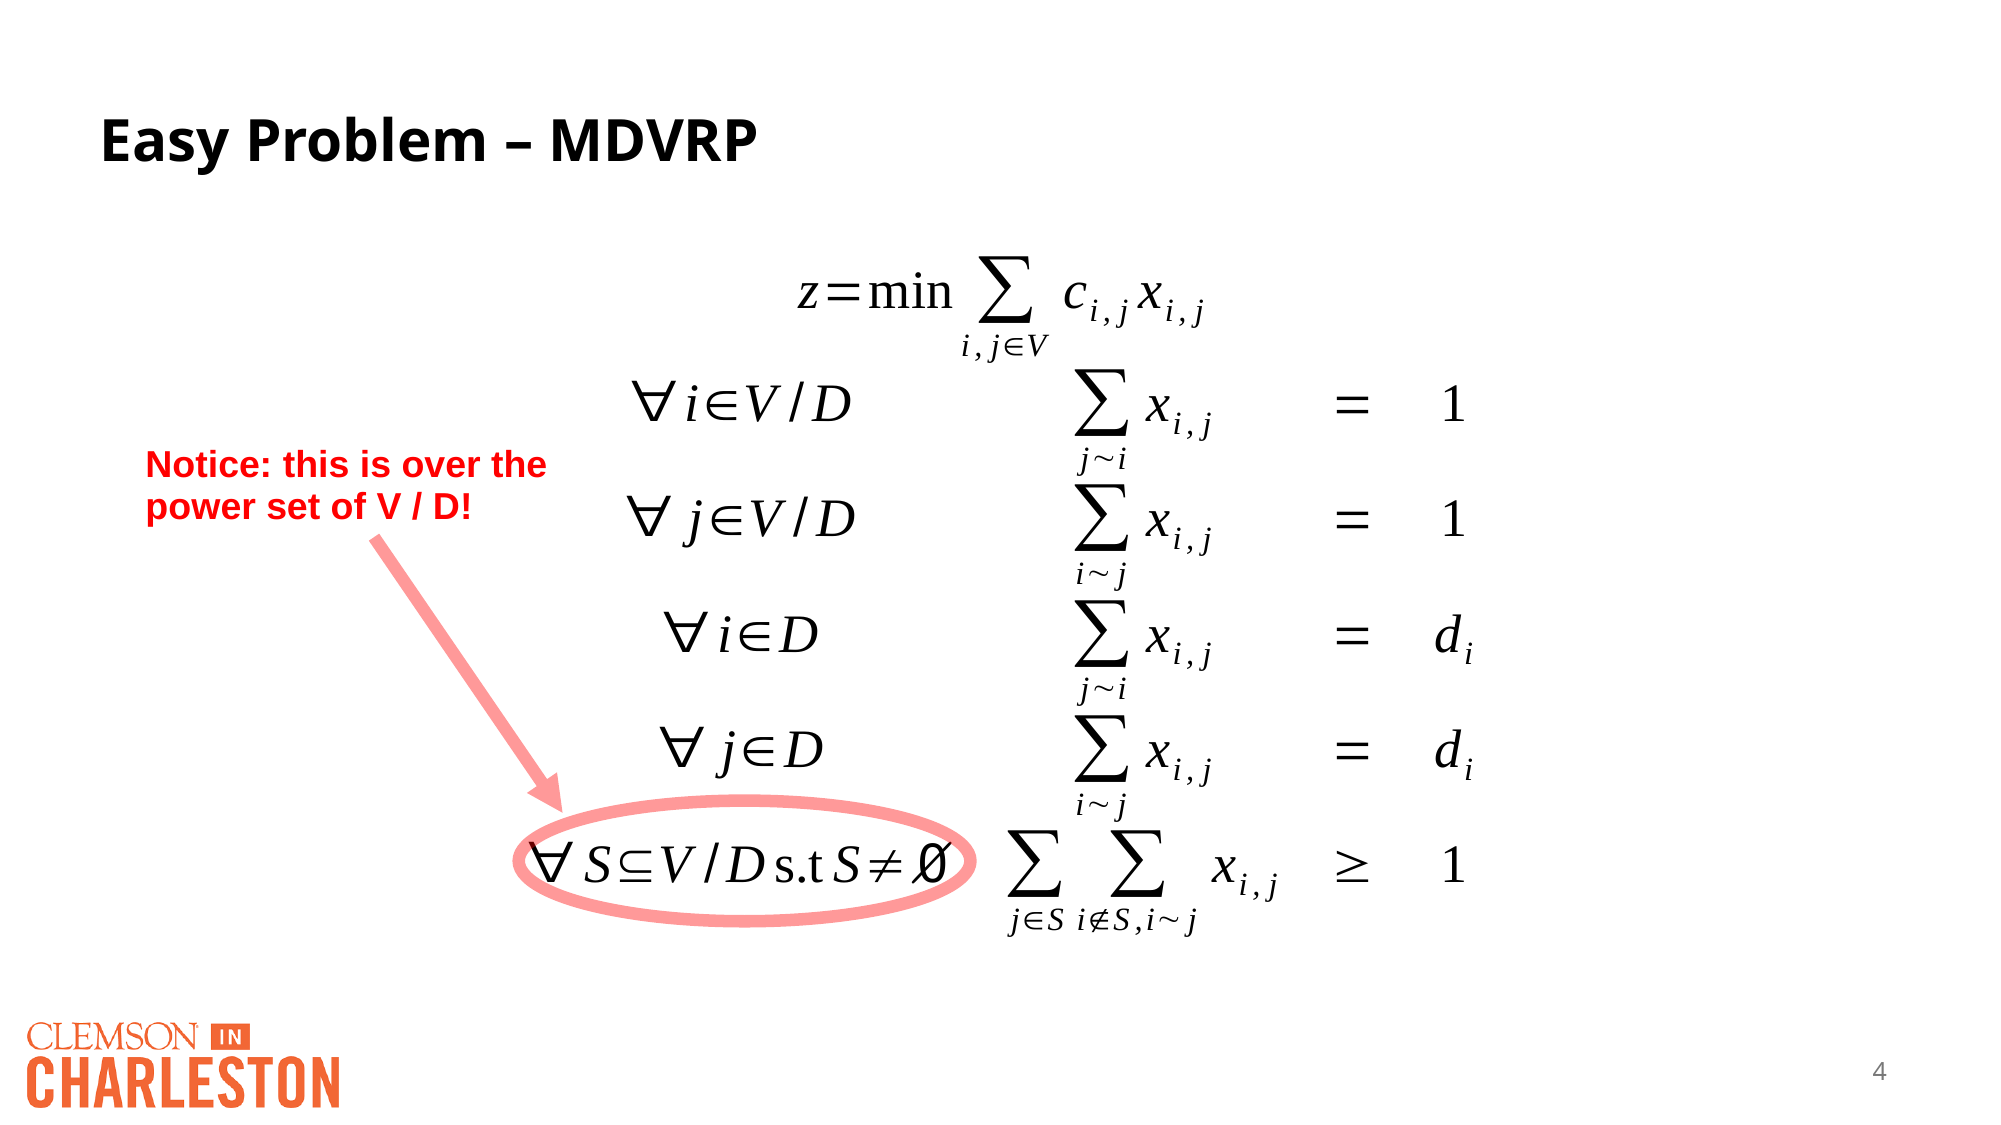

# Easy Problem – MDVRP
Notice: this is over the
power set of V / D!
4